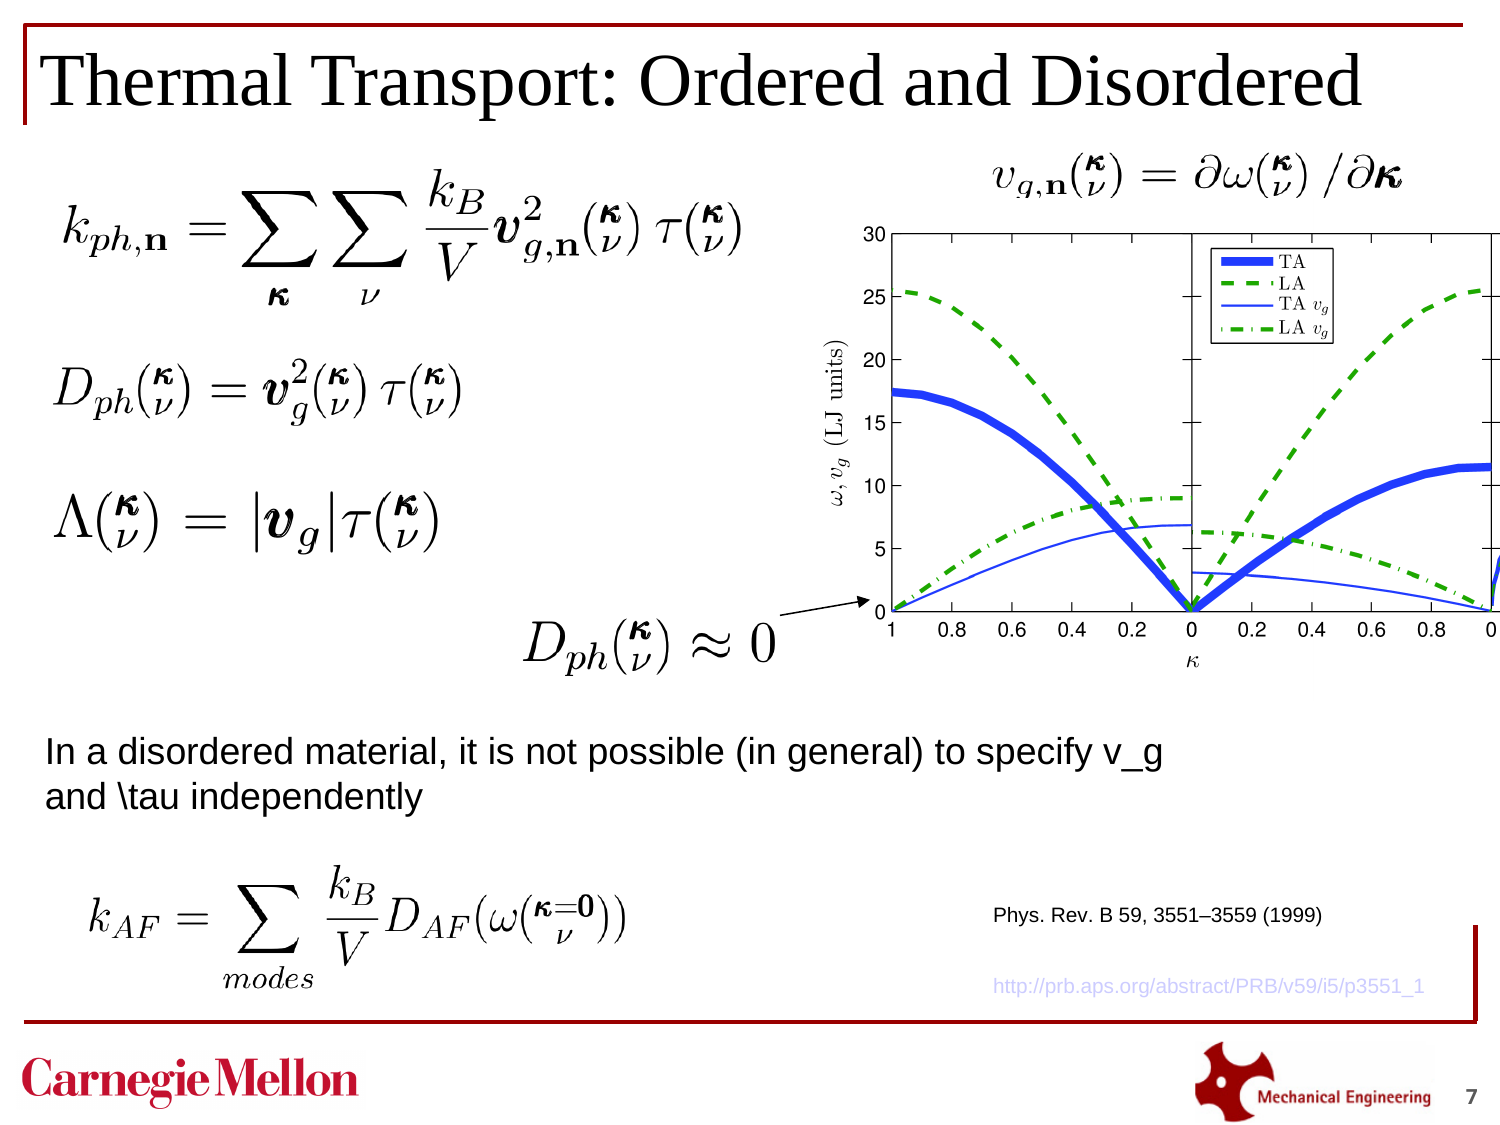

# Thermal Transport: Ordered and Disordered
In a disordered material, it is not possible (in general) to specify v_g and \tau independently
Phys. Rev. B 59, 3551–3559 (1999)
http://prb.aps.org/abstract/PRB/v59/i5/p3551_1